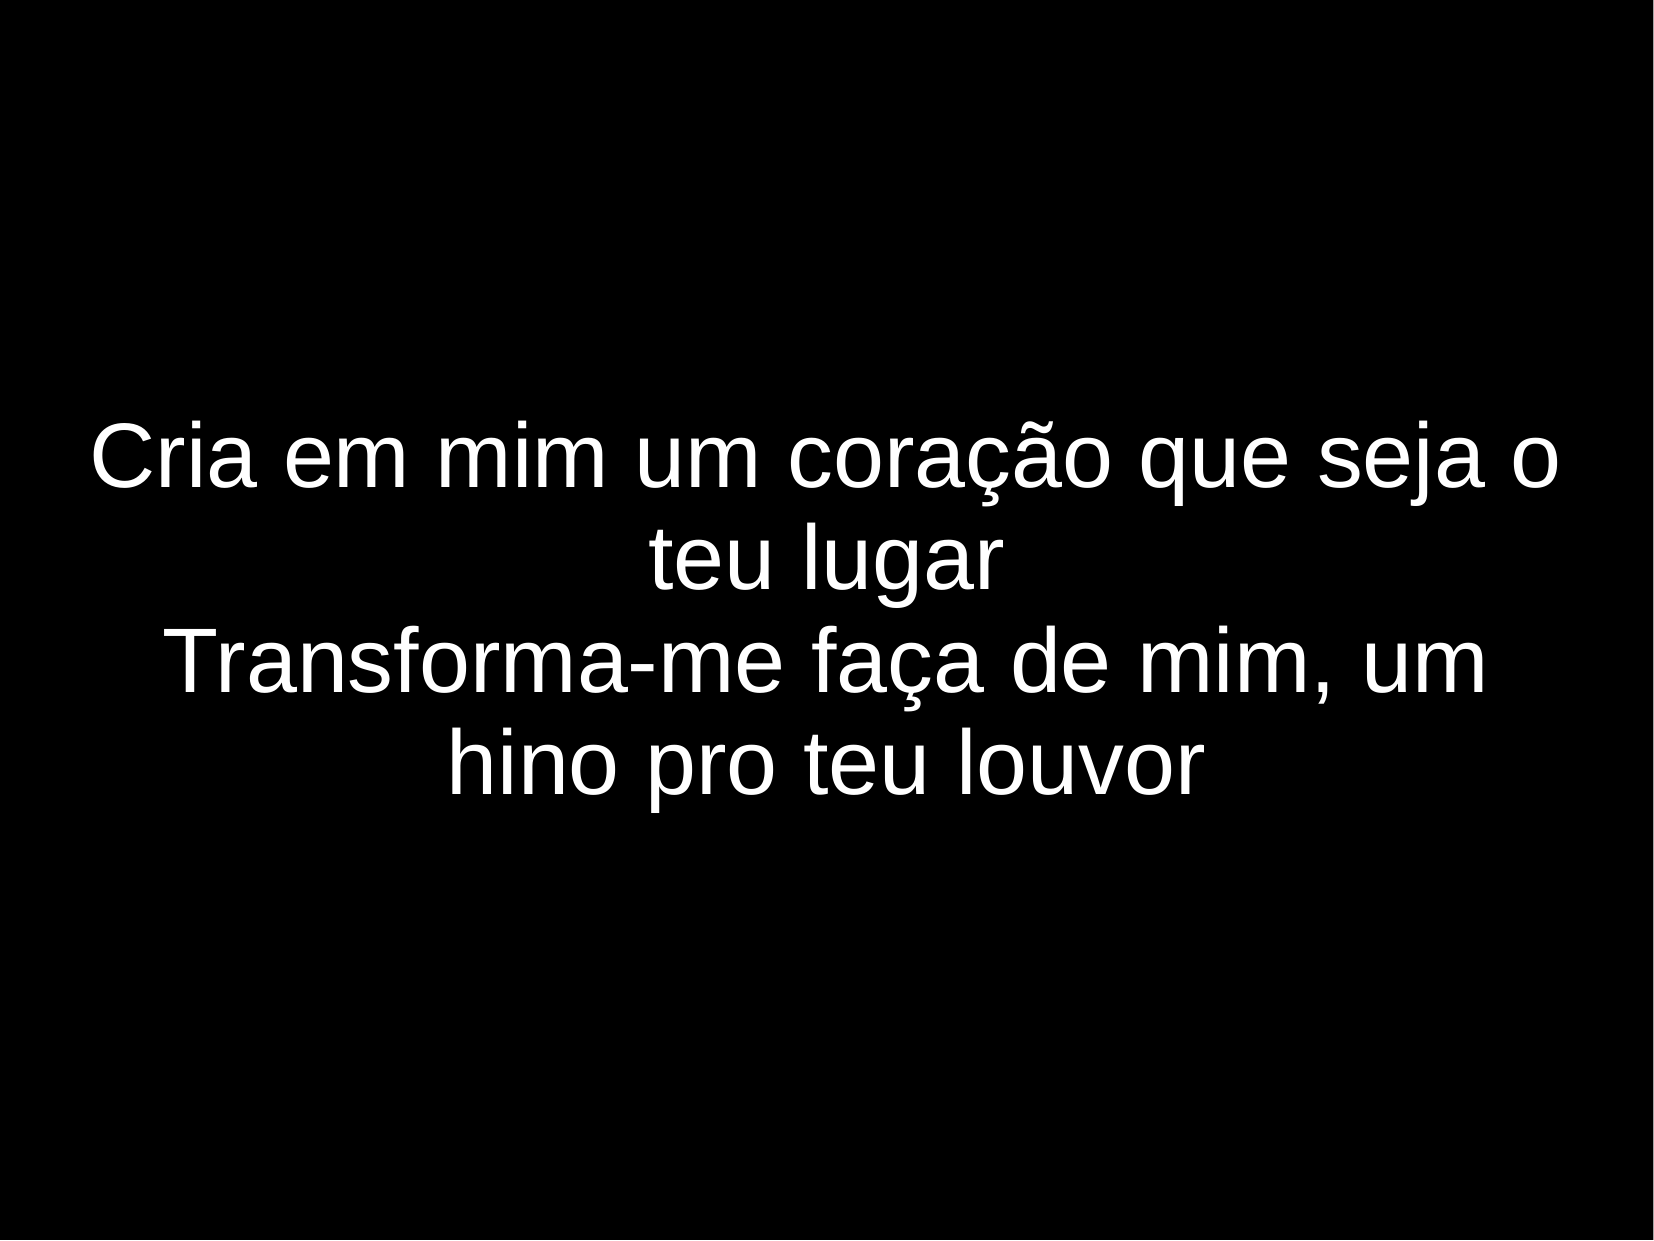

# Cria em mim um coração que seja o teu lugar
Transforma-me faça de mim, um hino pro teu louvor